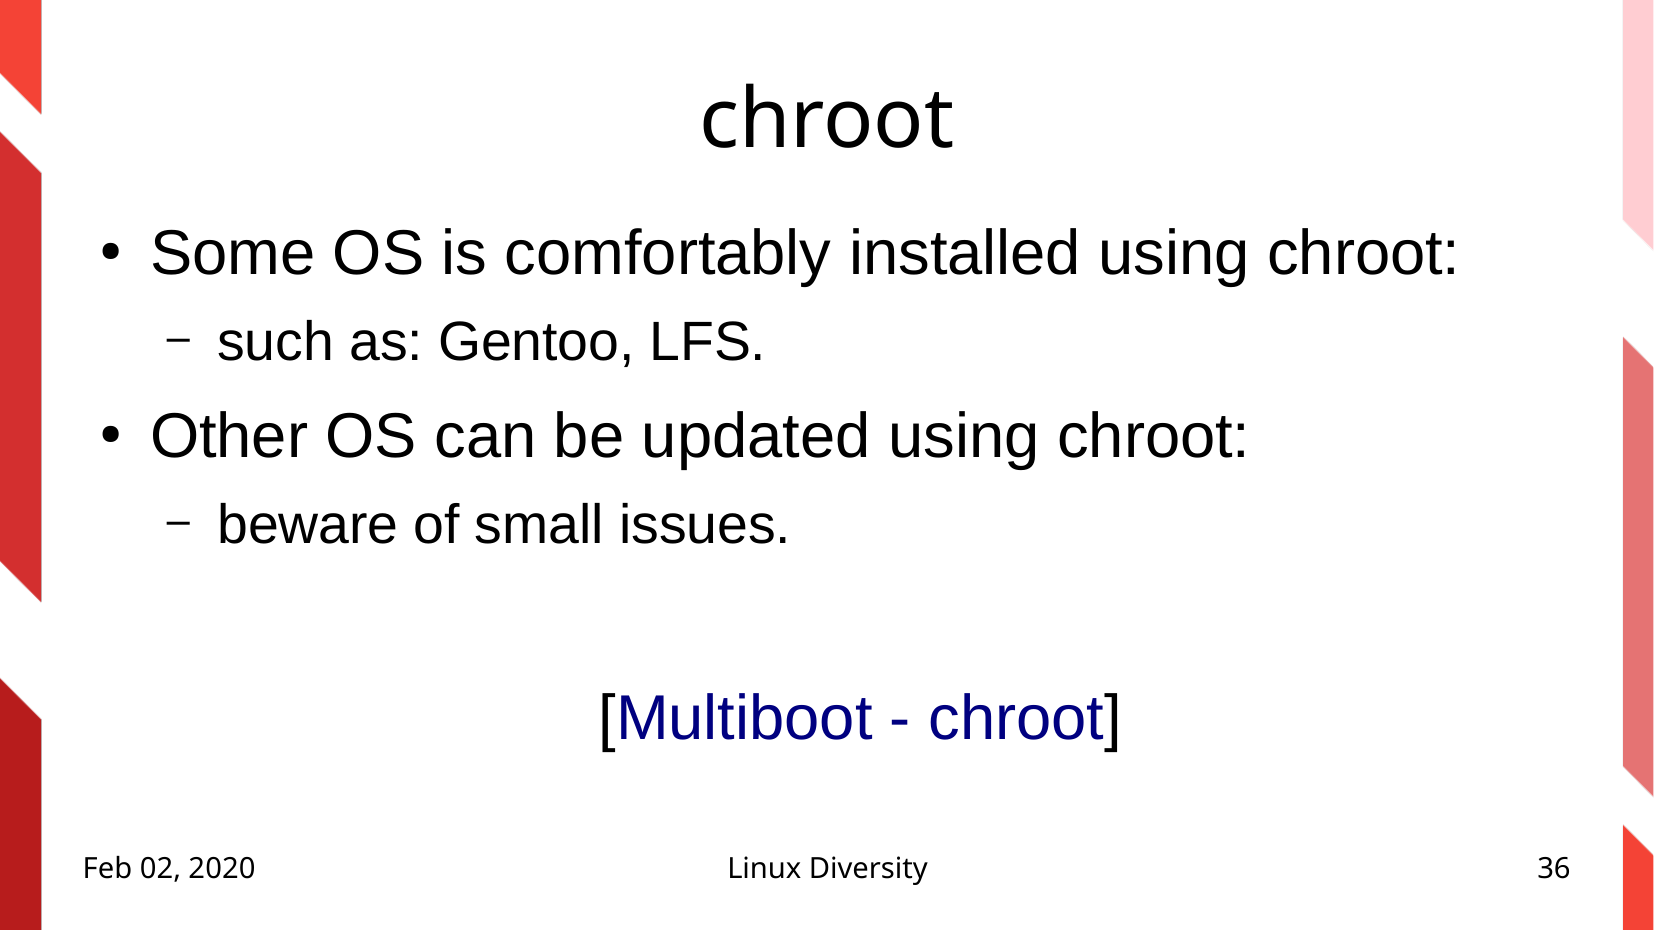

# chroot
Some OS is comfortably installed using chroot:
such as: Gentoo, LFS.
Other OS can be updated using chroot:
beware of small issues.
[Multiboot - chroot]
Feb 02, 2020
Linux Diversity
36